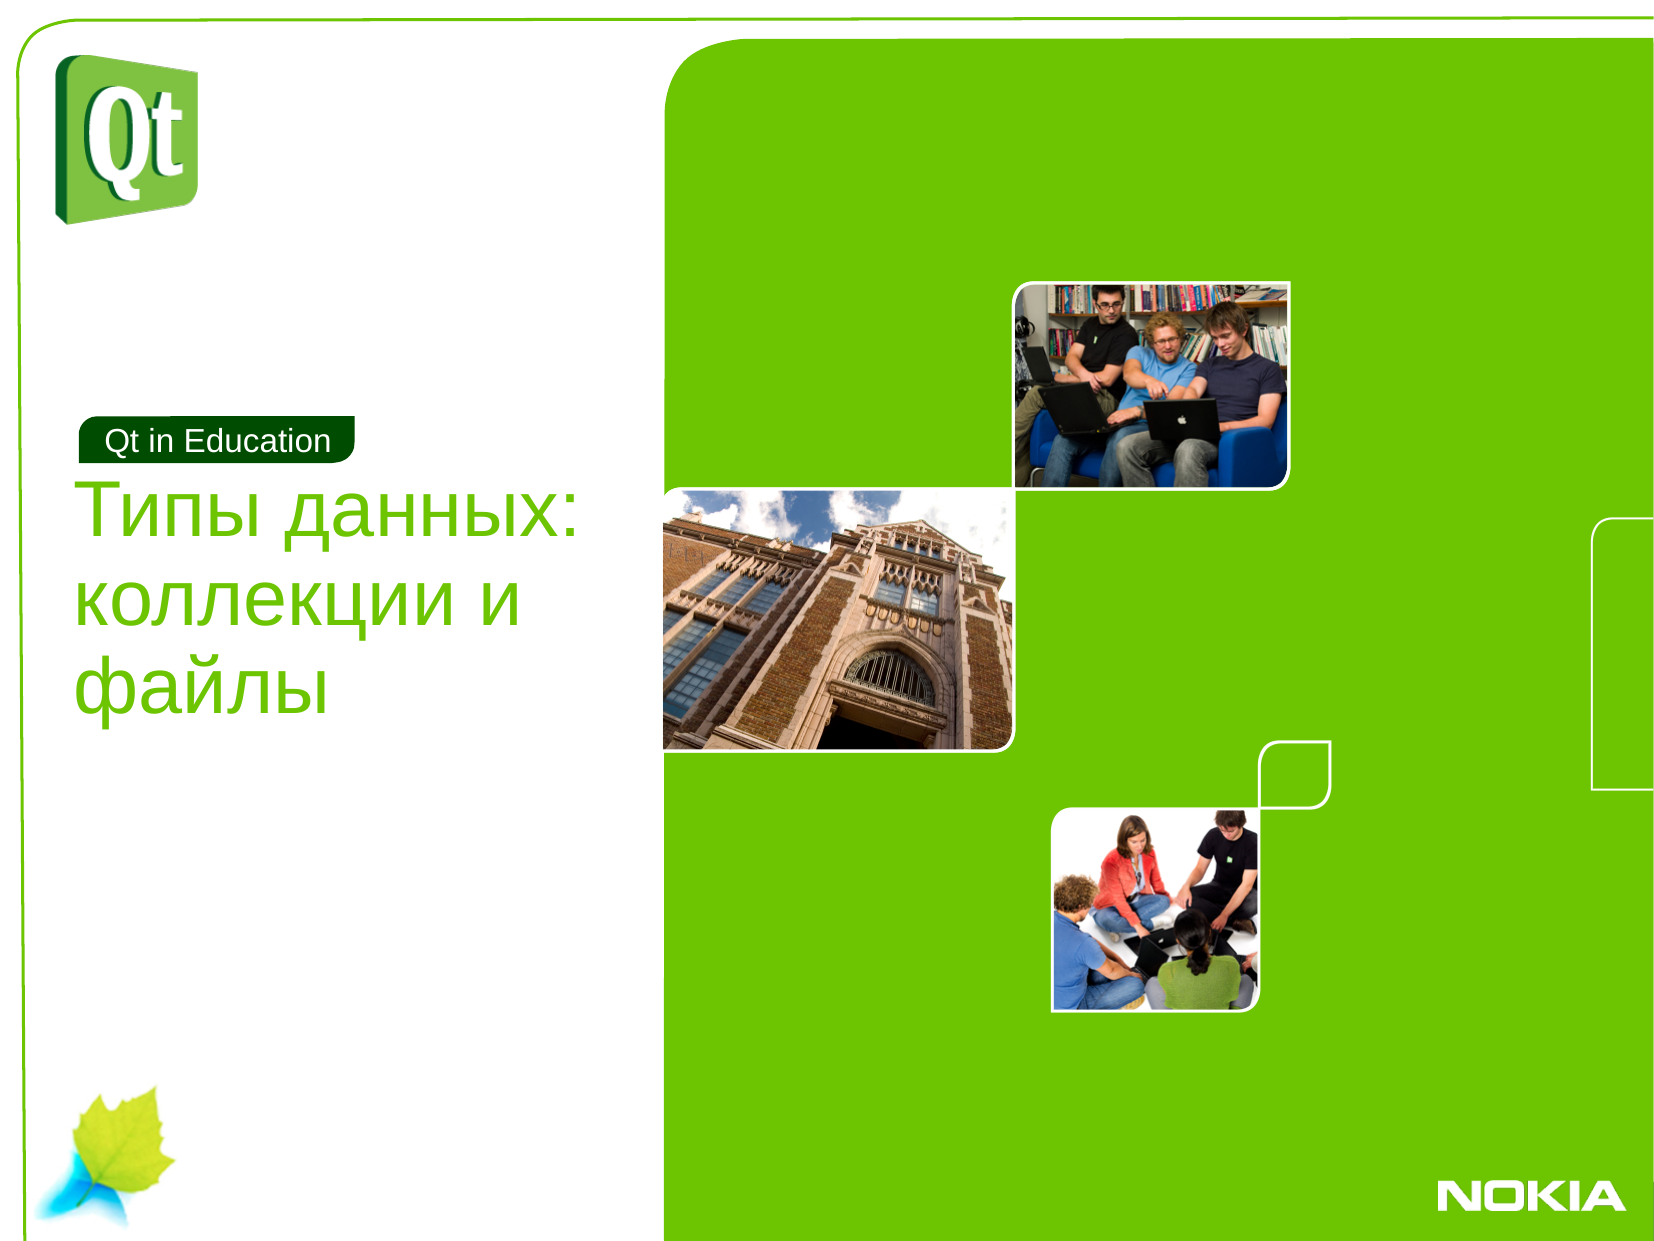

.
Qt in Education
Типы данных:
коллекции и
файлы